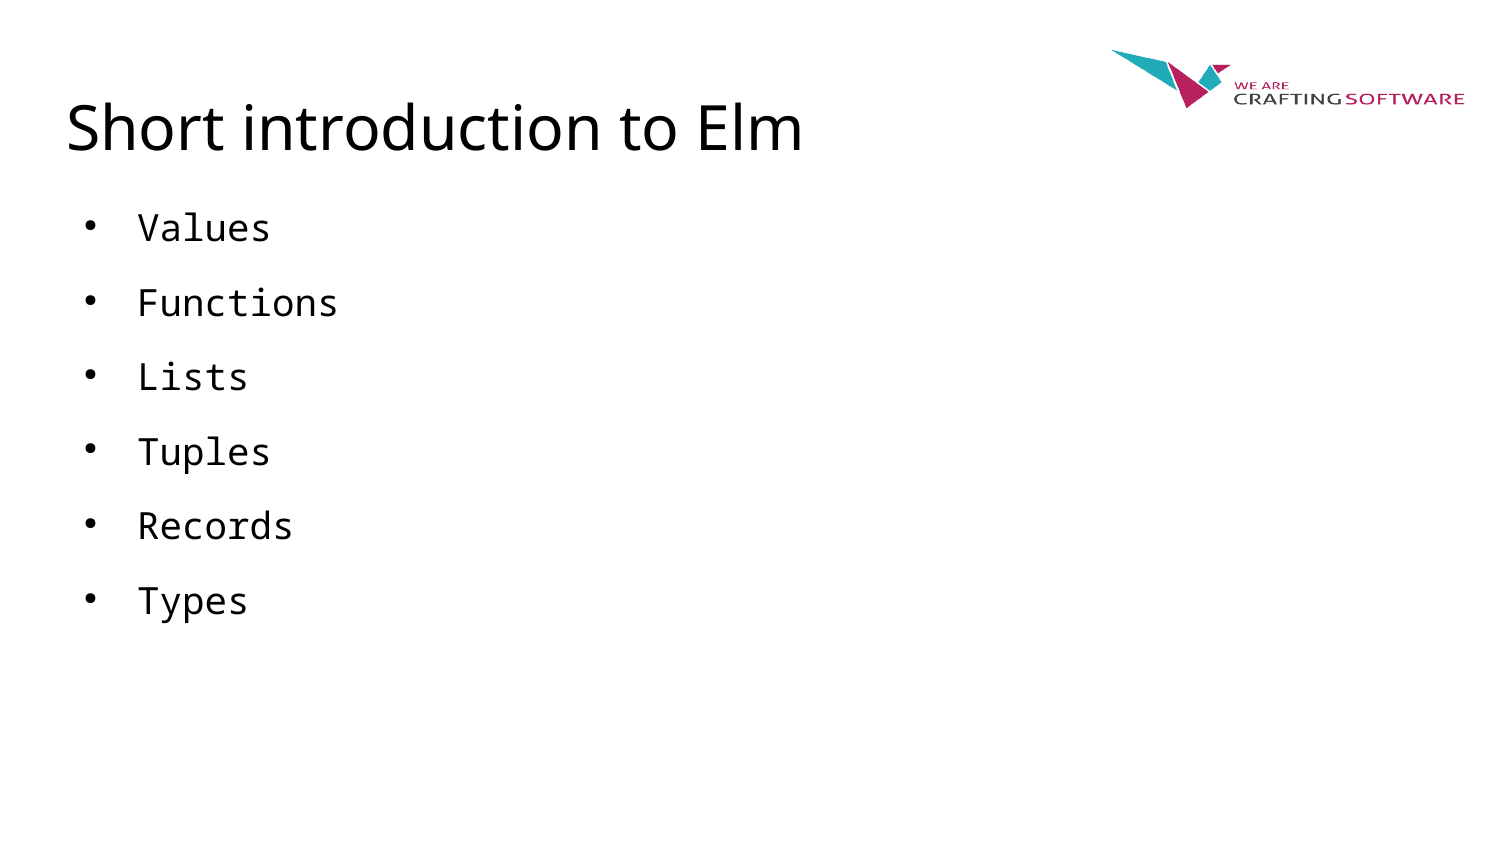

# Short introduction to Elm
Values
Functions
Lists
Tuples
Records
Types